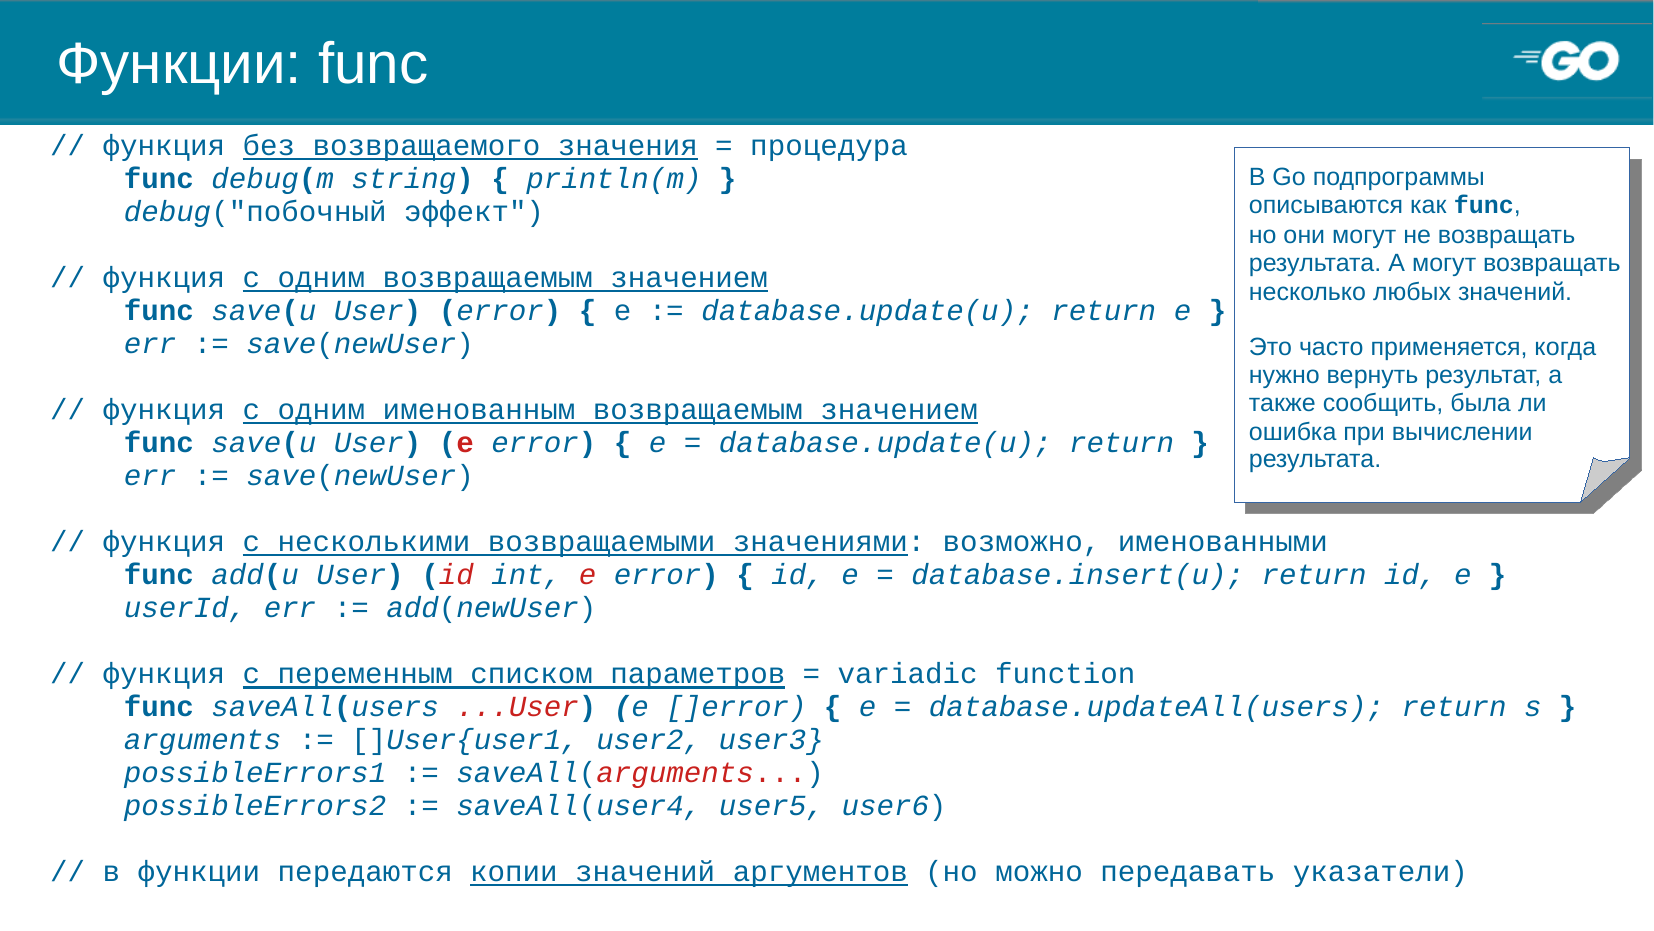

Функции: func
// функция без возвращаемого значения = процедура
	func debug(m string) { println(m) }
	debug("побочный эффект")
// функция с одним возвращаемым значением
	func save(u User) (error) { e := database.update(u); return e }
	err := save(newUser)
// функция с одним именованным возвращаемым значением
	func save(u User) (e error) { e = database.update(u); return }
	err := save(newUser)
// функция с несколькими возвращаемыми значениями: возможно, именованными
	func add(u User) (id int, e error) { id, e = database.insert(u); return id, e }
	userId, err := add(newUser)
// функция с переменным списком параметров = variadic function
	func saveAll(users ...User) (e []error) { e = database.updateAll(users); return s }
	arguments := []User{user1, user2, user3}
	possibleErrors1 := saveAll(arguments...)
	possibleErrors2 := saveAll(user4, user5, user6)
// в функции передаются копии значений аргументов (но можно передавать указатели)
В Go подпрограммы
описываются как func,
но они могут не возвращать
результата. А могут возвращать
несколько любых значений.
Это часто применяется, когда
нужно вернуть результат, а
также сообщить, была ли
ошибка при вычислении
результата.